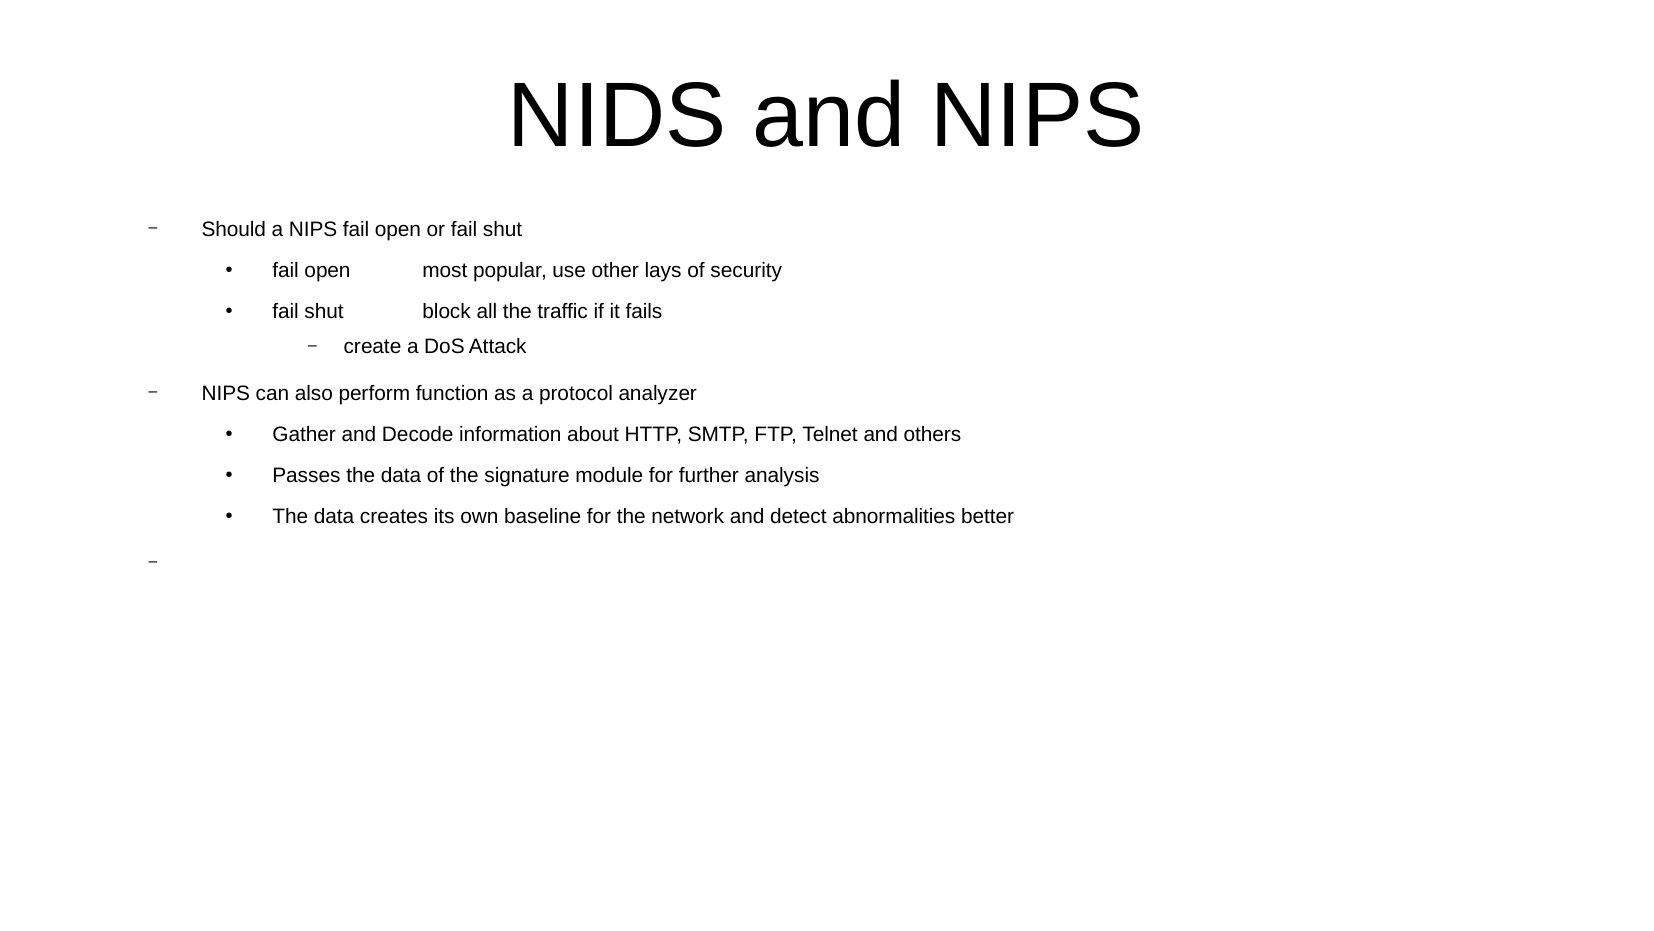

# NIDS and NIPS
Should a NIPS fail open or fail shut
fail open 	most popular, use other lays of security
fail shut		block all the traffic if it fails
create a DoS Attack
NIPS can also perform function as a protocol analyzer
Gather and Decode information about HTTP, SMTP, FTP, Telnet and others
Passes the data of the signature module for further analysis
The data creates its own baseline for the network and detect abnormalities better